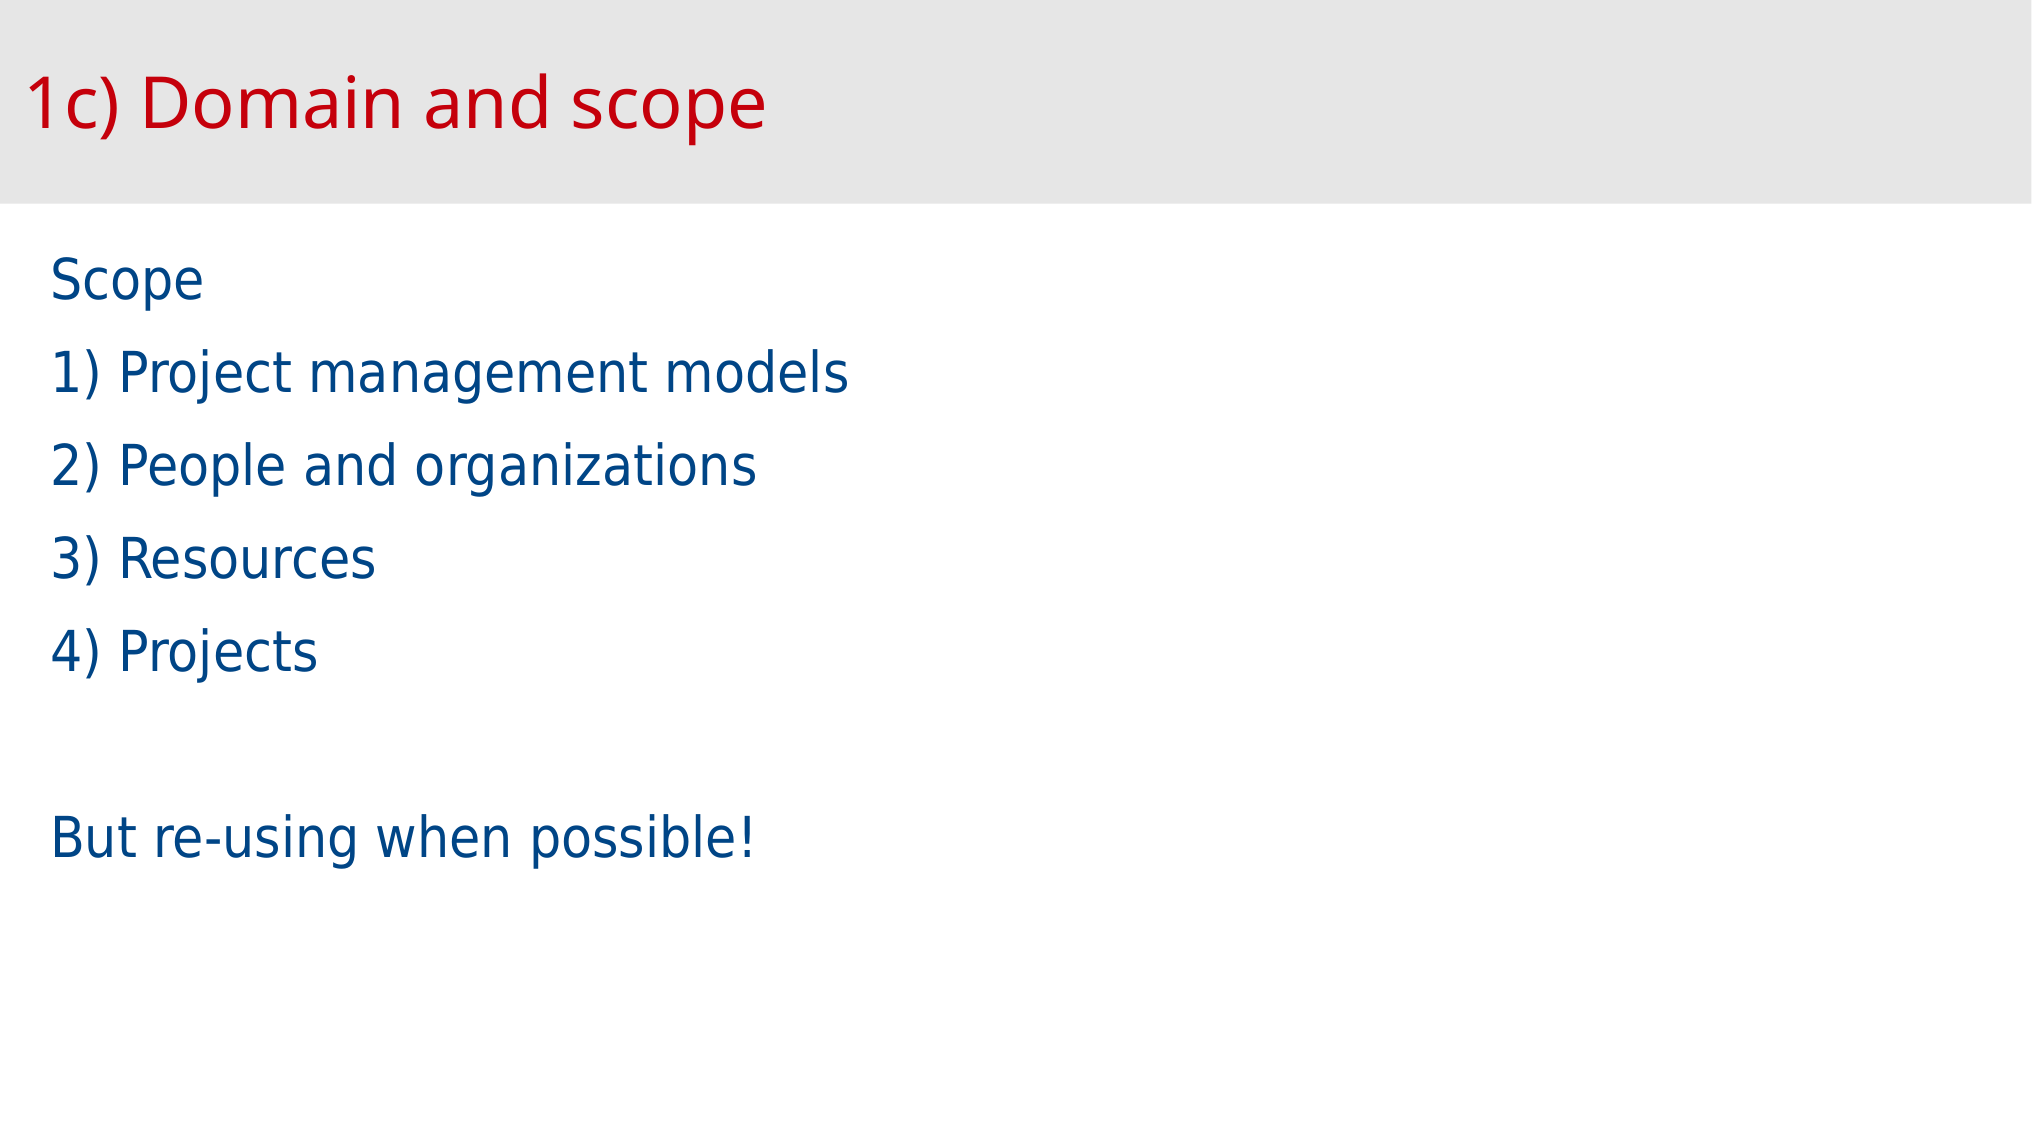

# 1c) Domain and scope
Scope
1) Project management models
2) People and organizations
3) Resources
4) Projects
But re-using when possible!